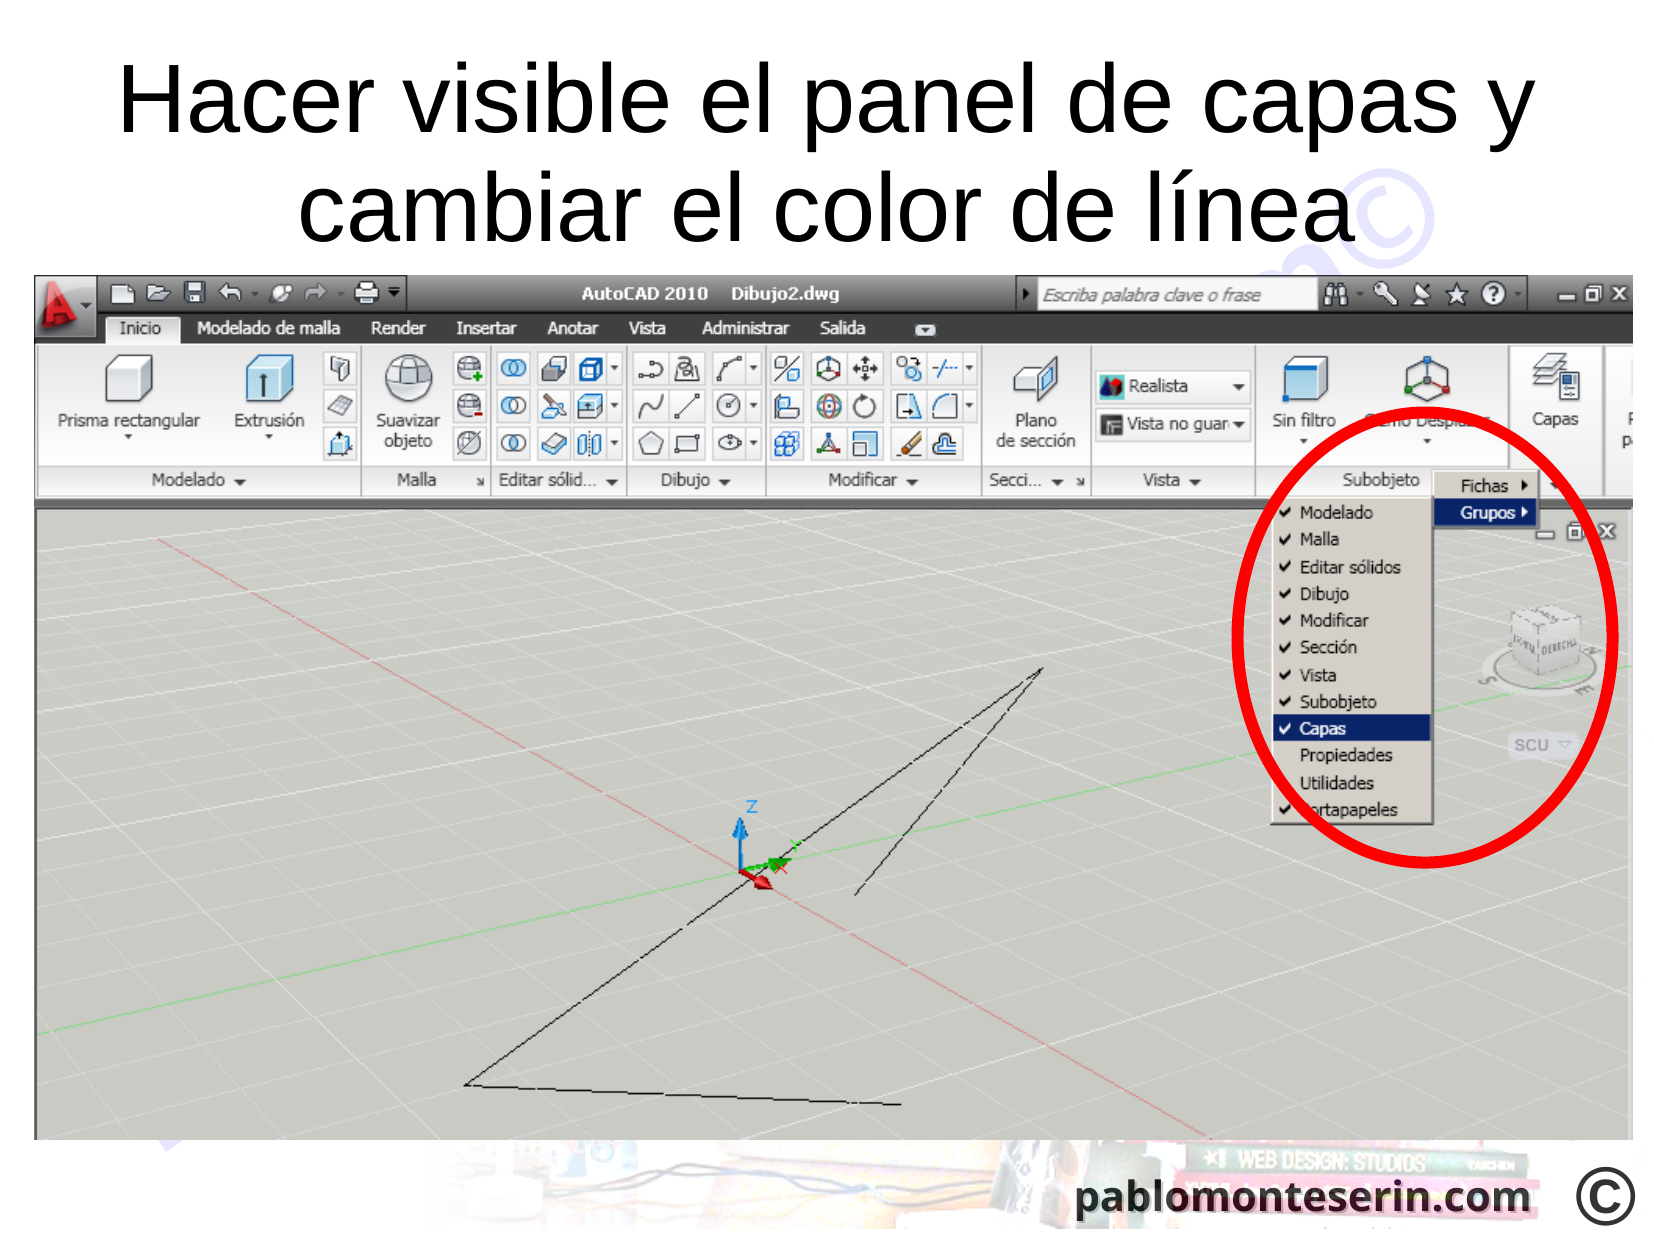

# Hacer visible el panel de capas y cambiar el color de línea